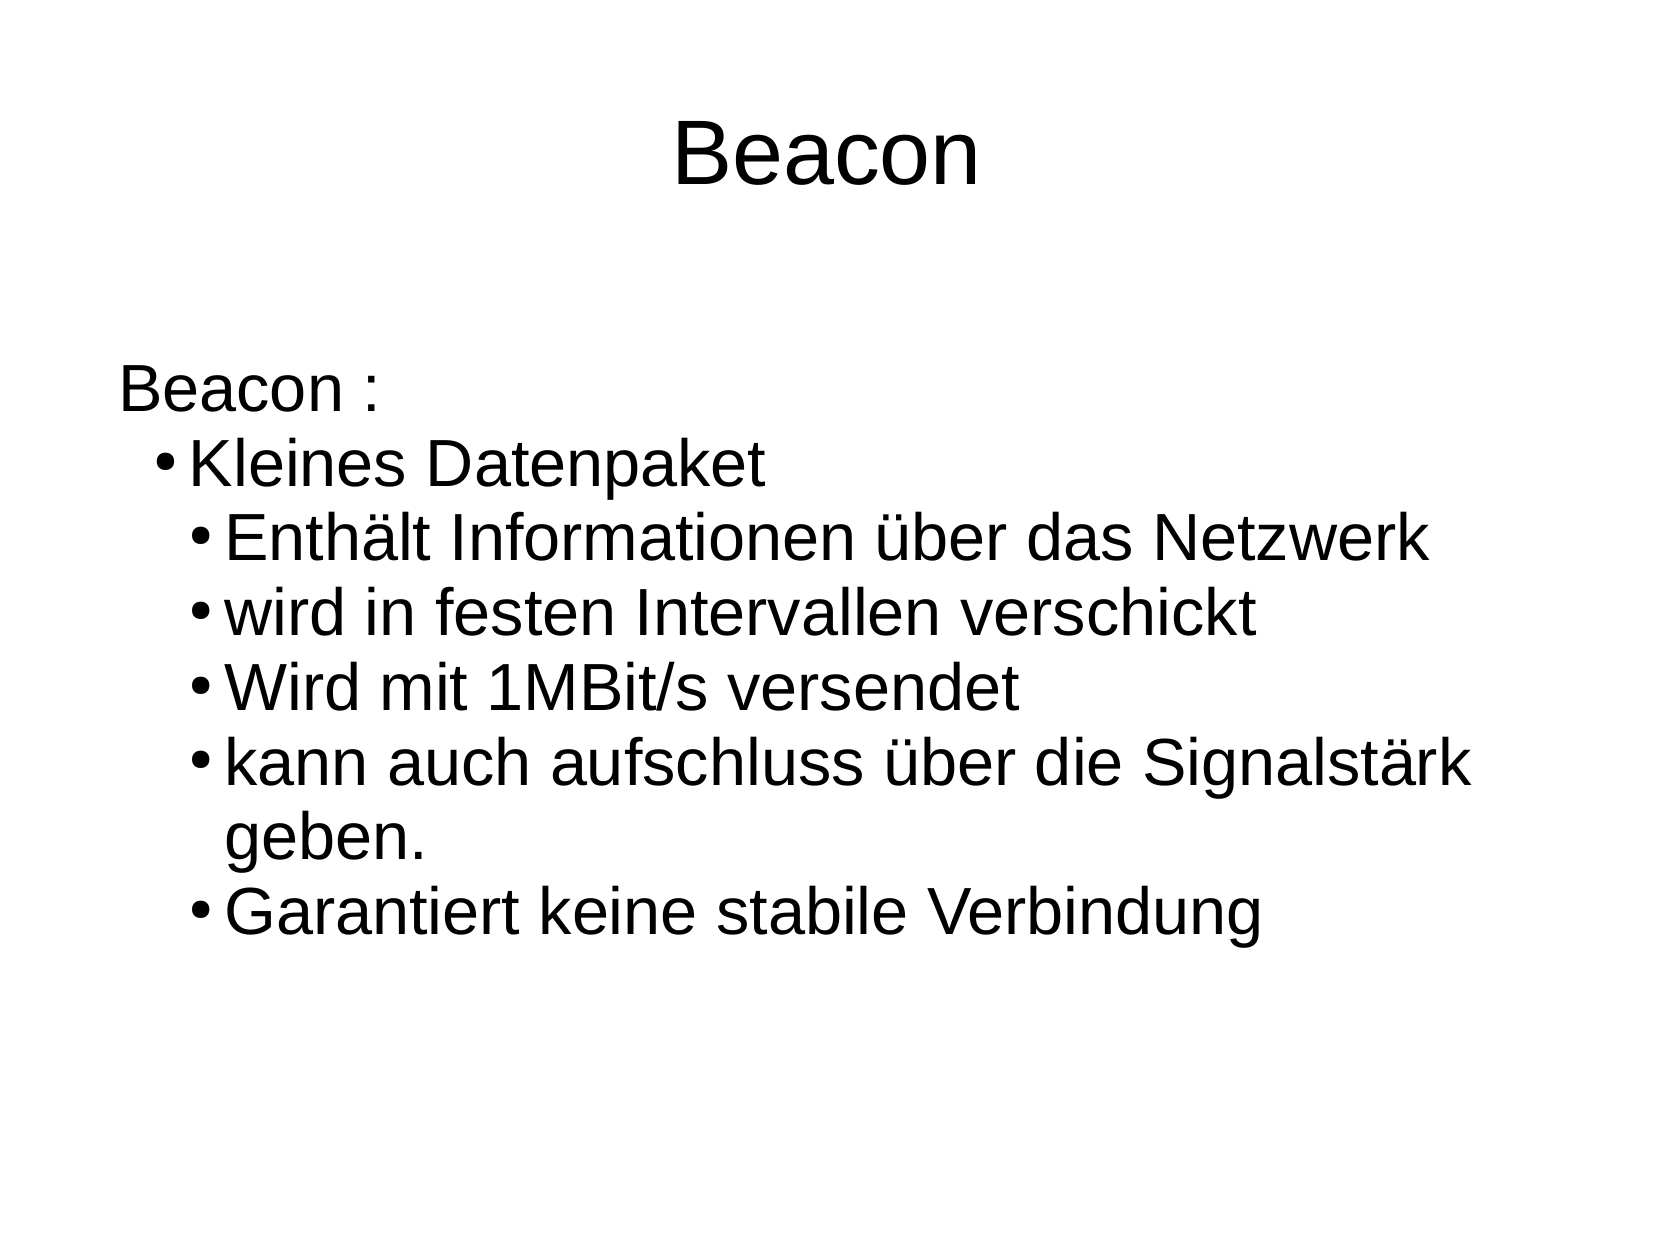

# Beacon
Beacon :
Kleines Datenpaket
Enthält Informationen über das Netzwerk
wird in festen Intervallen verschickt
Wird mit 1MBit/s versendet
kann auch aufschluss über die Signalstärk geben.
Garantiert keine stabile Verbindung